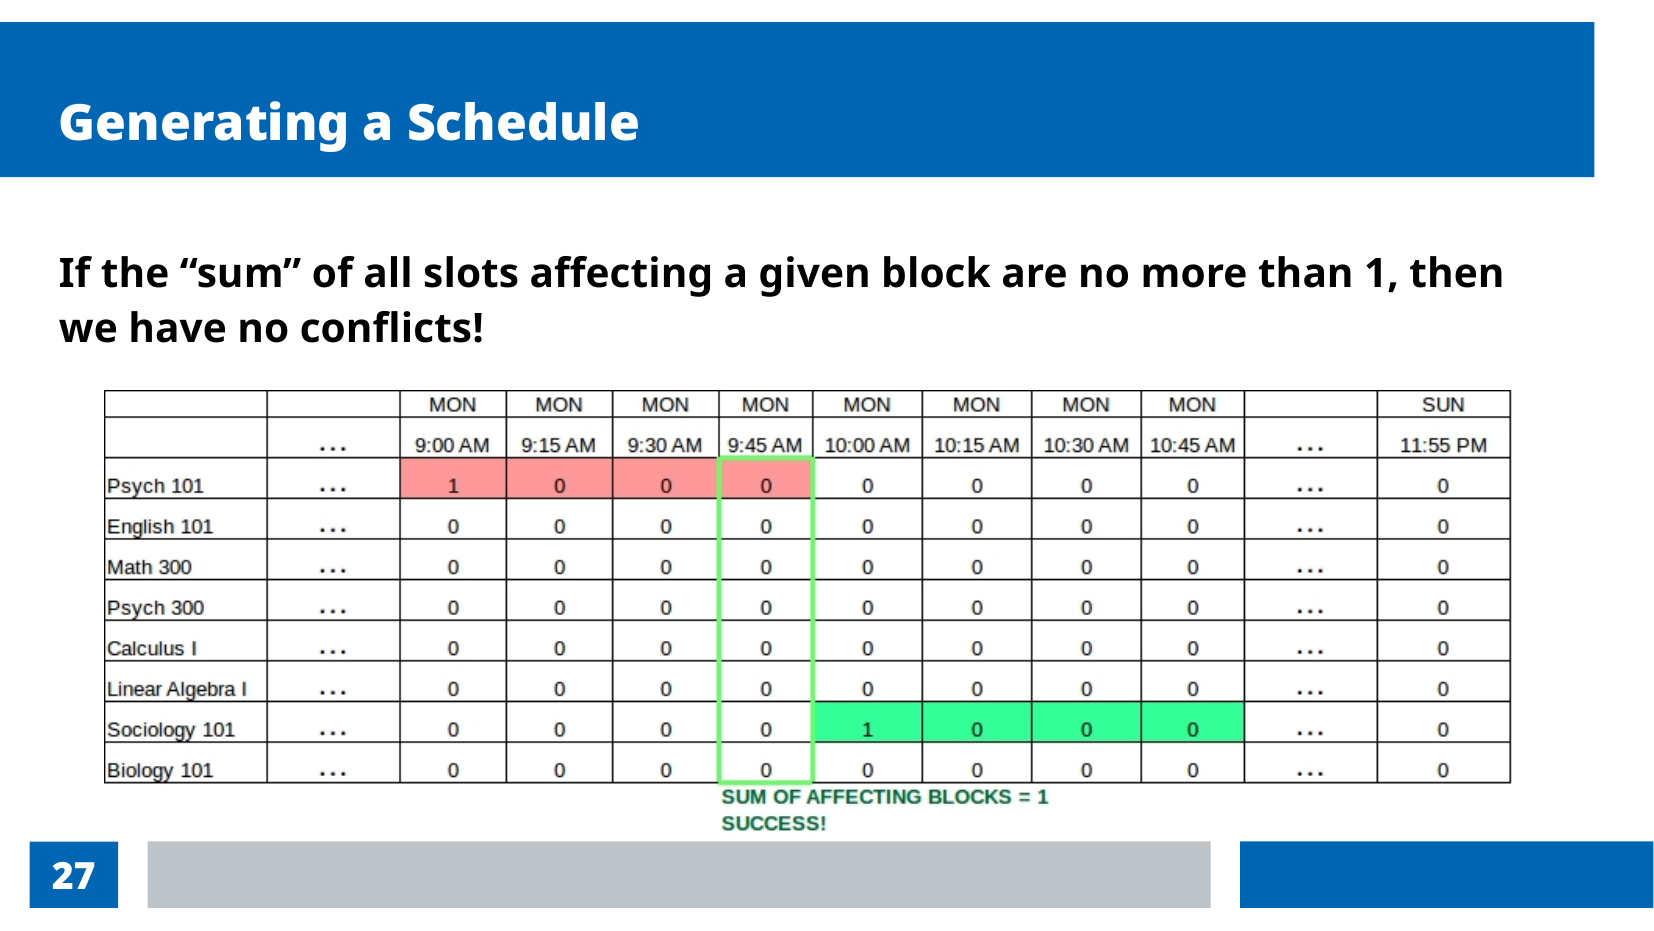

# Generating a Schedule
If the “sum” of all slots affecting a given block are no more than 1, then we have no conflicts!
27